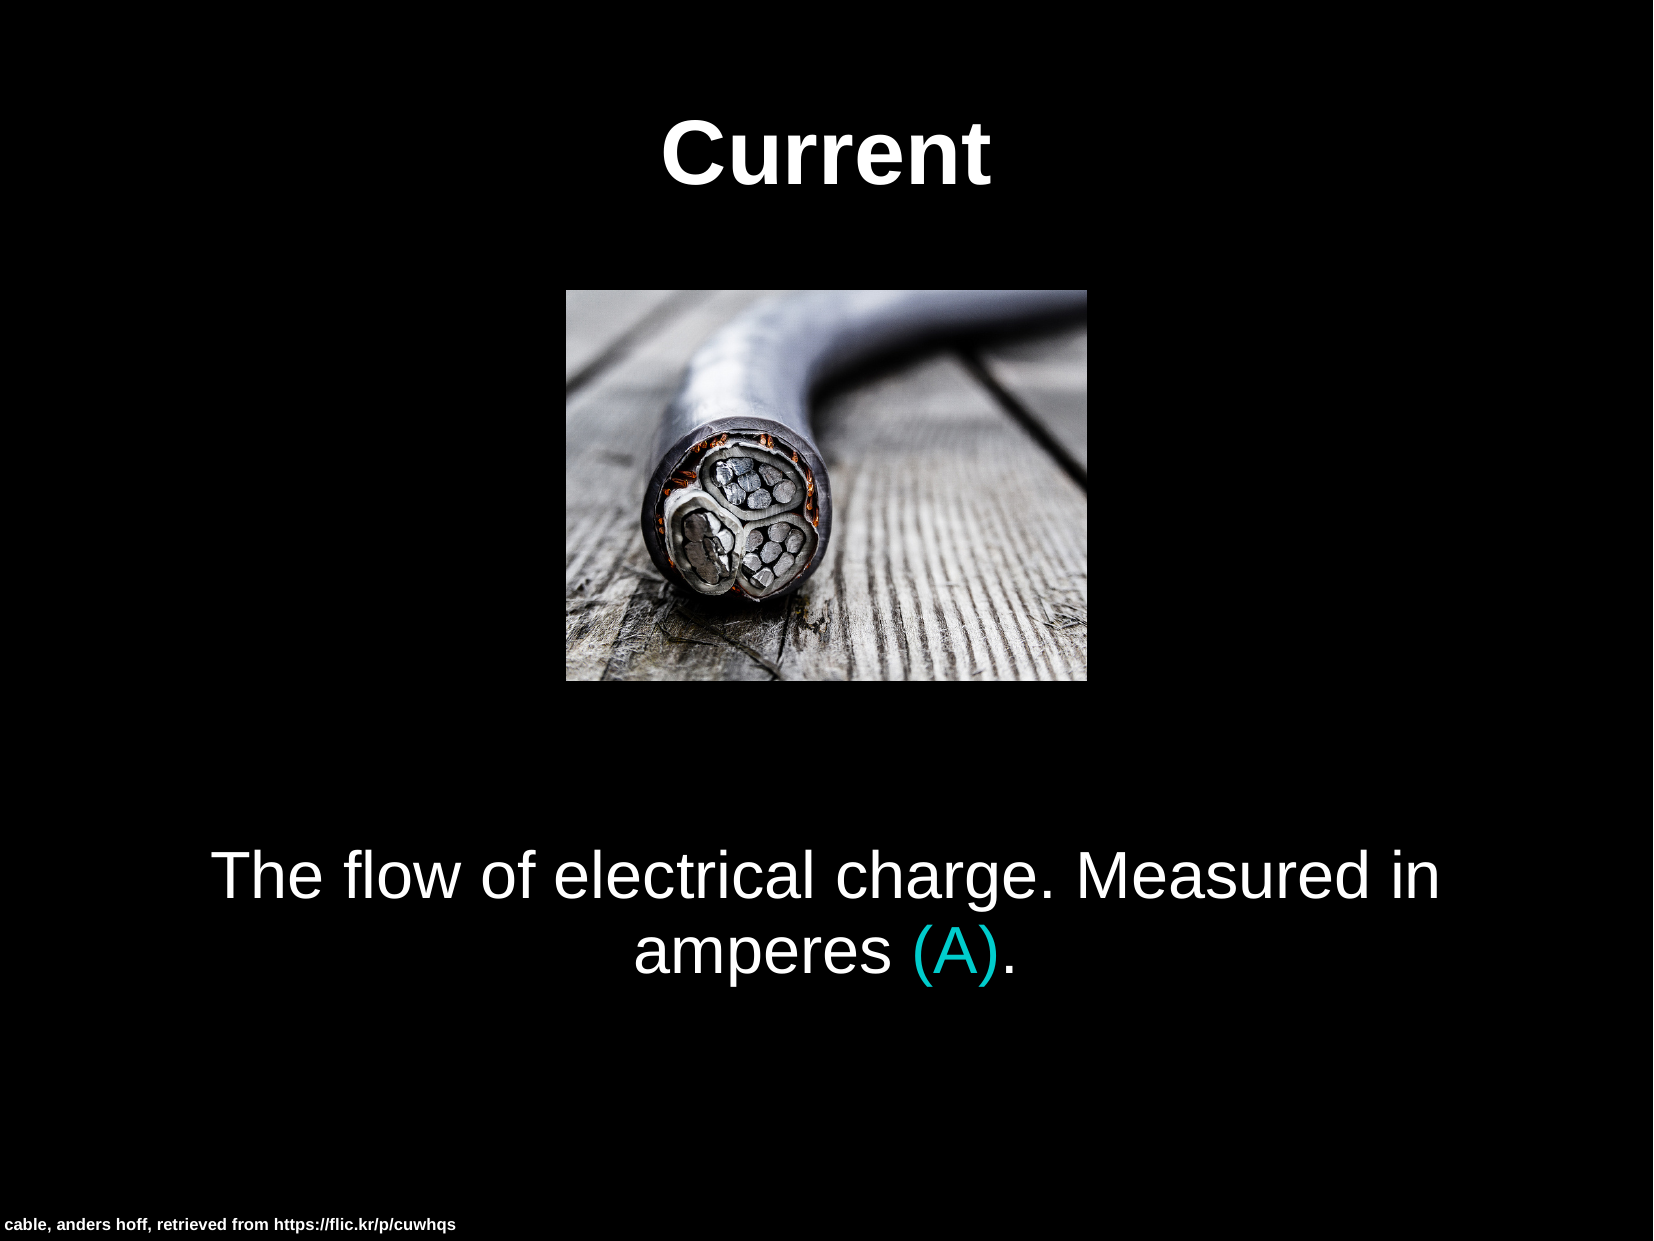

# Current
The flow of electrical charge. Measured in amperes (A).
cable, anders hoff, retrieved from https://flic.kr/p/cuwhqs